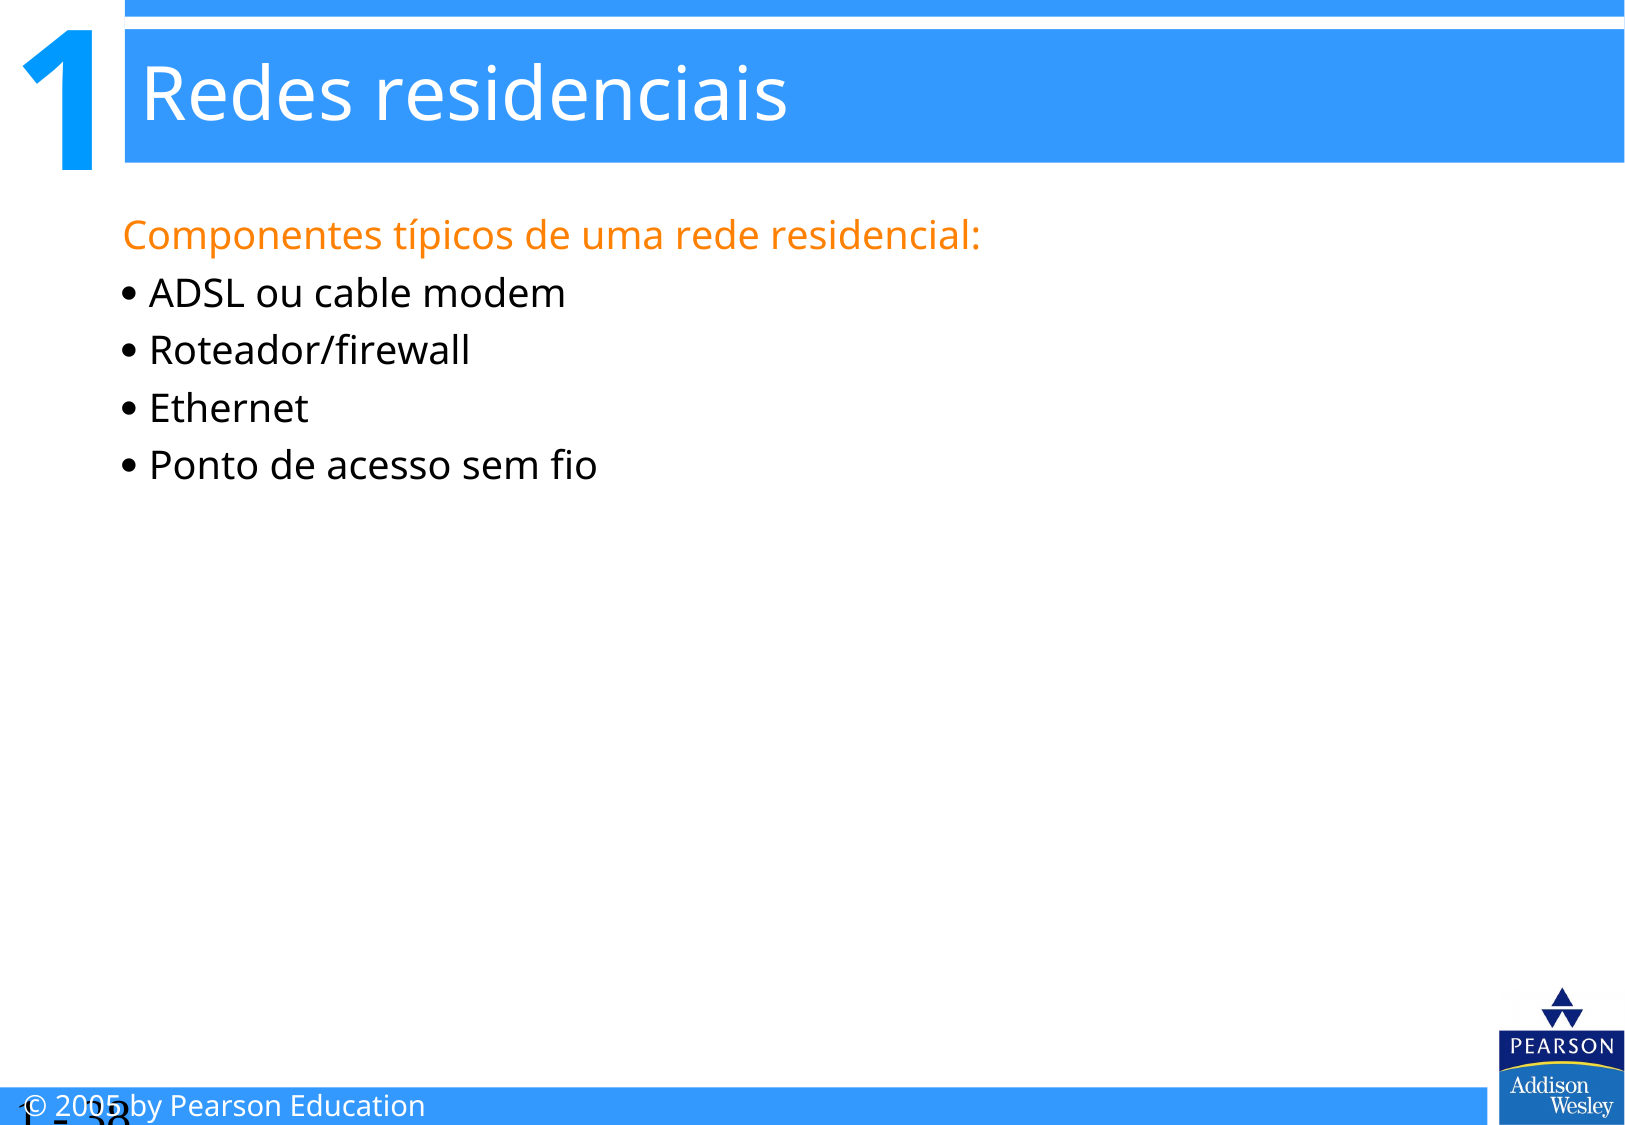

Redes residenciais
# Componentes típicos de uma rede residencial:
 ADSL ou cable modem
 Roteador/firewall
 Ethernet
 Ponto de acesso sem fio
38